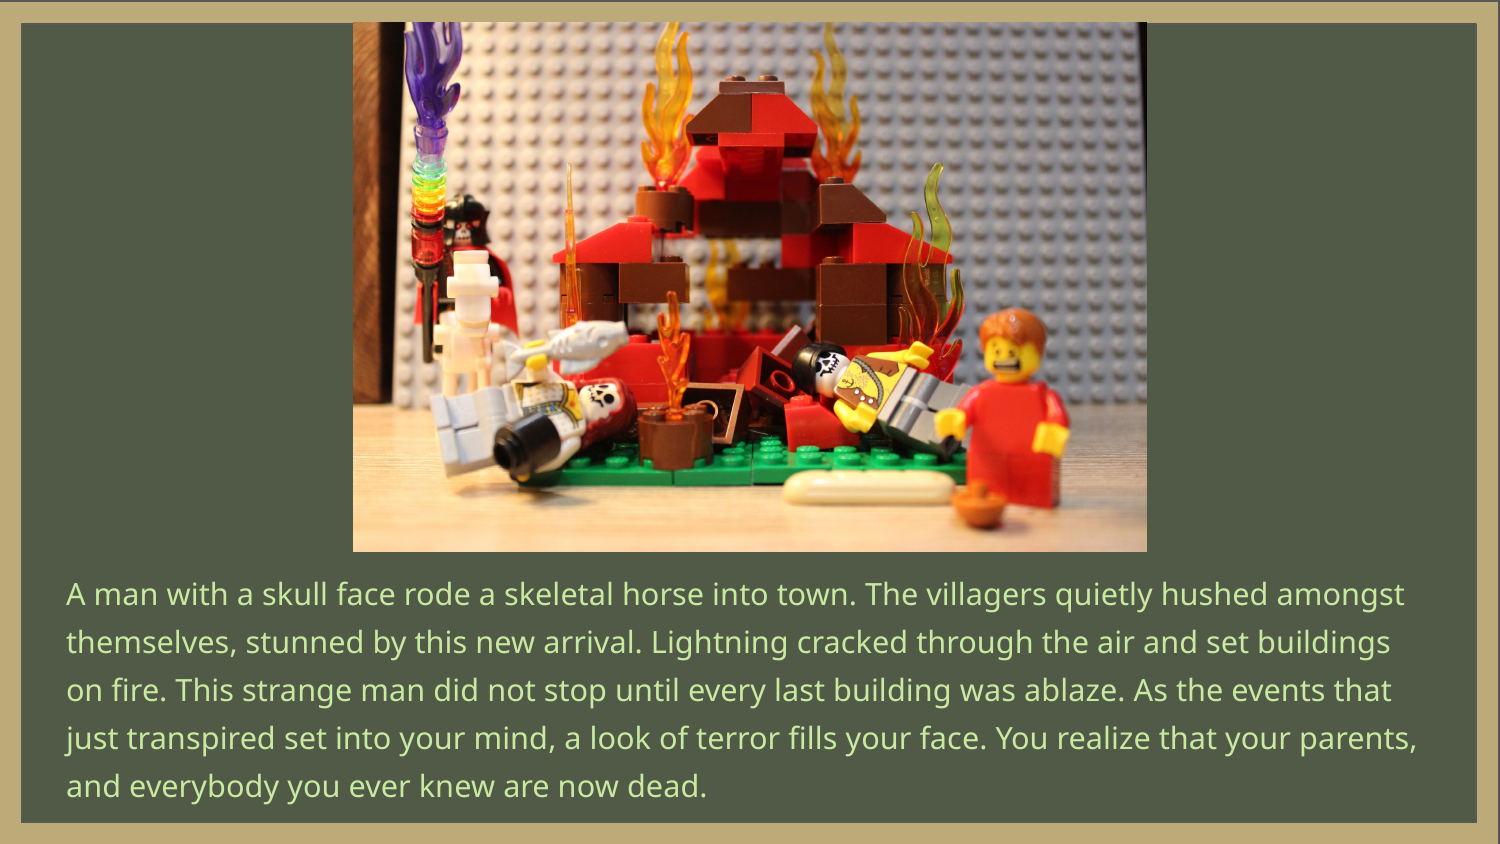

# A man with a skull face rode a skeletal horse into town. The villagers quietly hushed amongst themselves, stunned by this new arrival. Lightning cracked through the air and set buildings on fire. This strange man did not stop until every last building was ablaze. As the events that just transpired set into your mind, a look of terror fills your face. You realize that your parents, and everybody you ever knew are now dead.